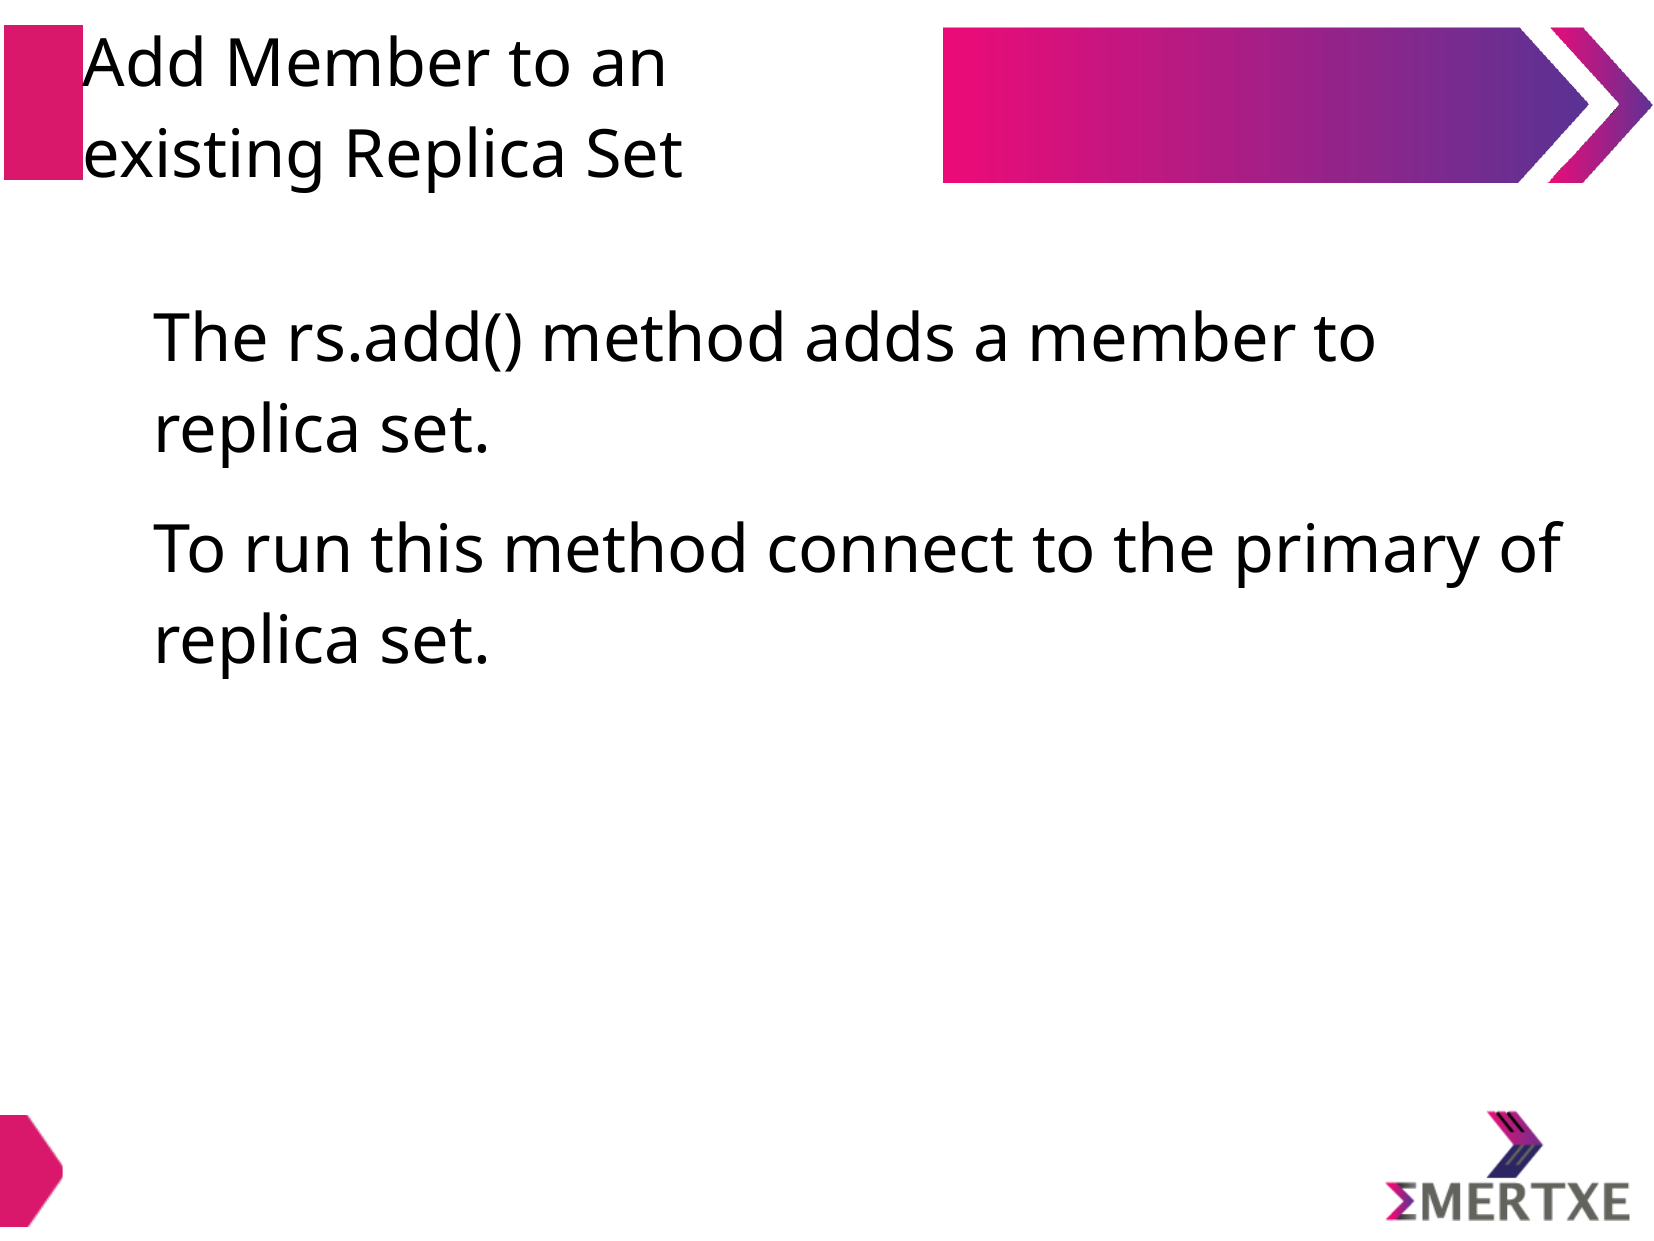

# Add Member to an existing Replica Set
The rs.add() method adds a member to replica set.
To run this method connect to the primary of replica set.